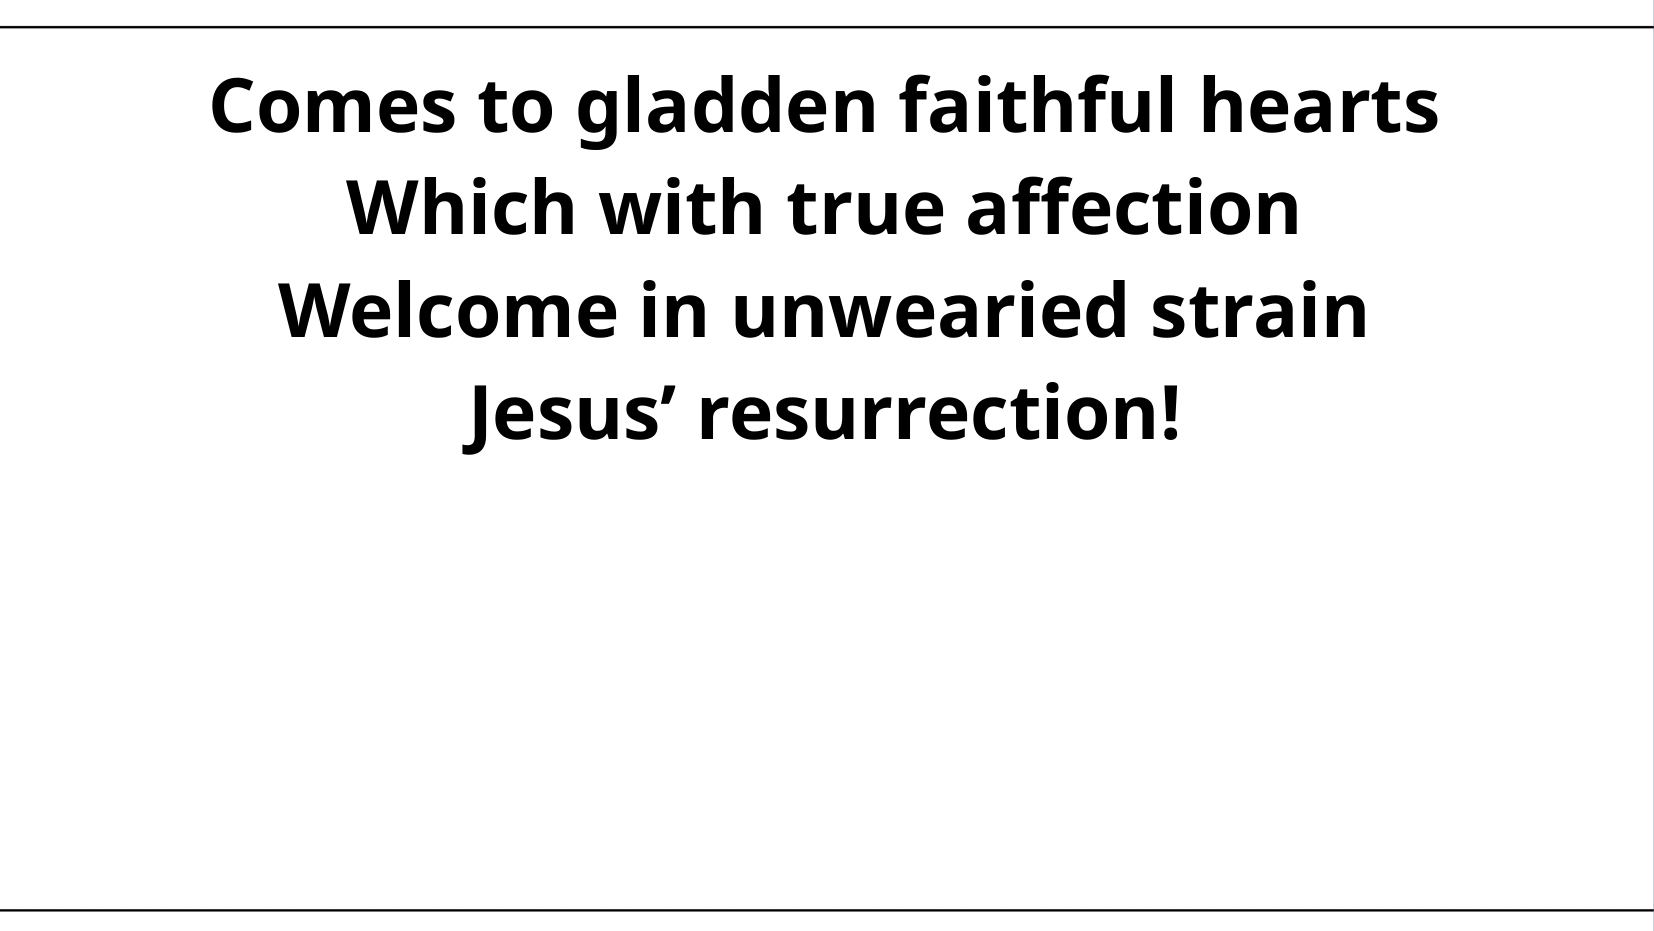

Comes to gladden faithful hearts
Which with true affection
Welcome in unwearied strain
Jesus’ resurrection!